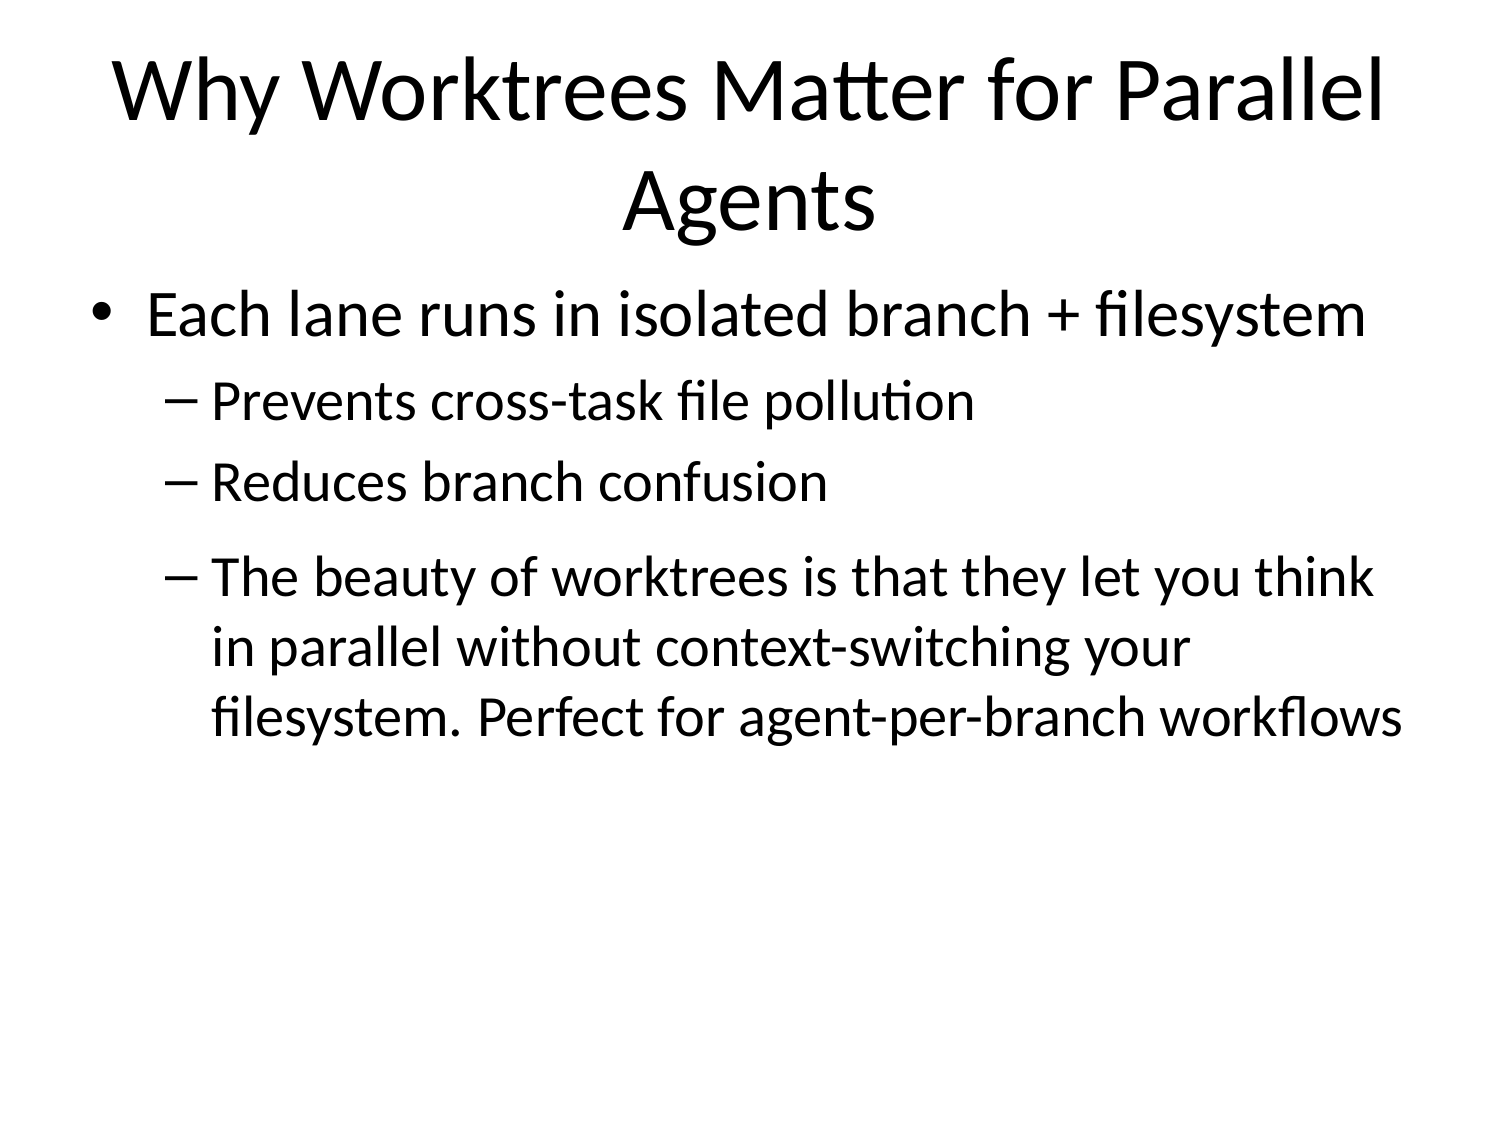

# Why Worktrees Matter for Parallel Agents
Each lane runs in isolated branch + filesystem
Prevents cross-task file pollution
Reduces branch confusion
The beauty of worktrees is that they let you think in parallel without context-switching your filesystem. Perfect for agent-per-branch workflows